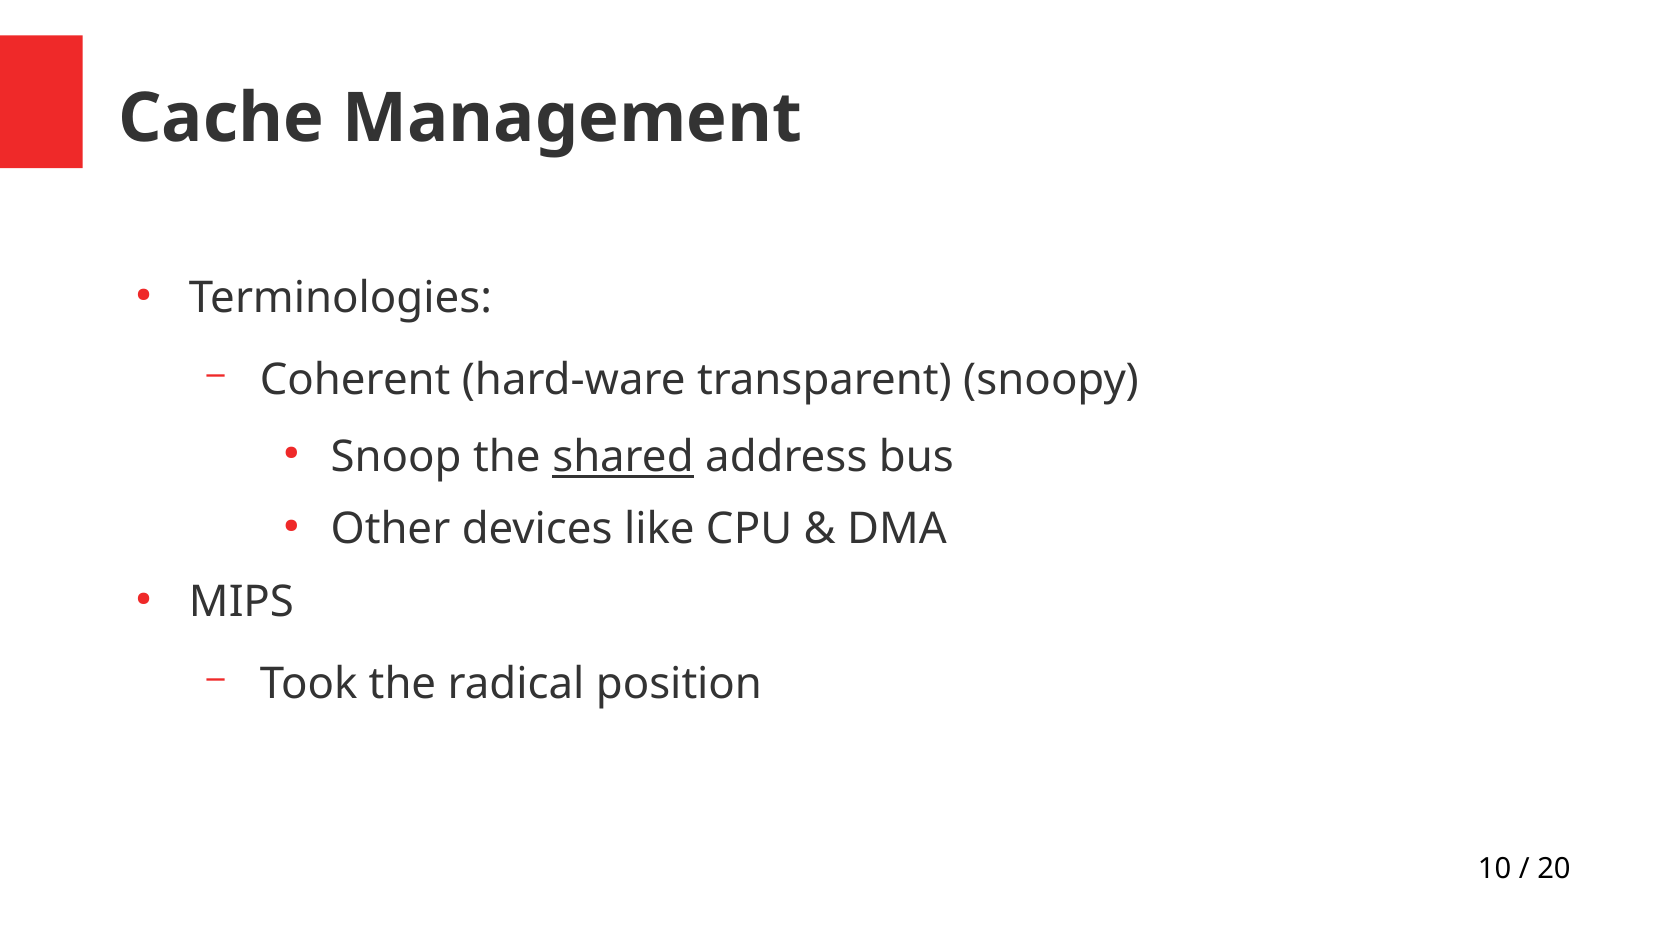

# Cache Management
Terminologies:
Coherent (hard-ware transparent) (snoopy)
Snoop the shared address bus
Other devices like CPU & DMA
MIPS
Took the radical position
10